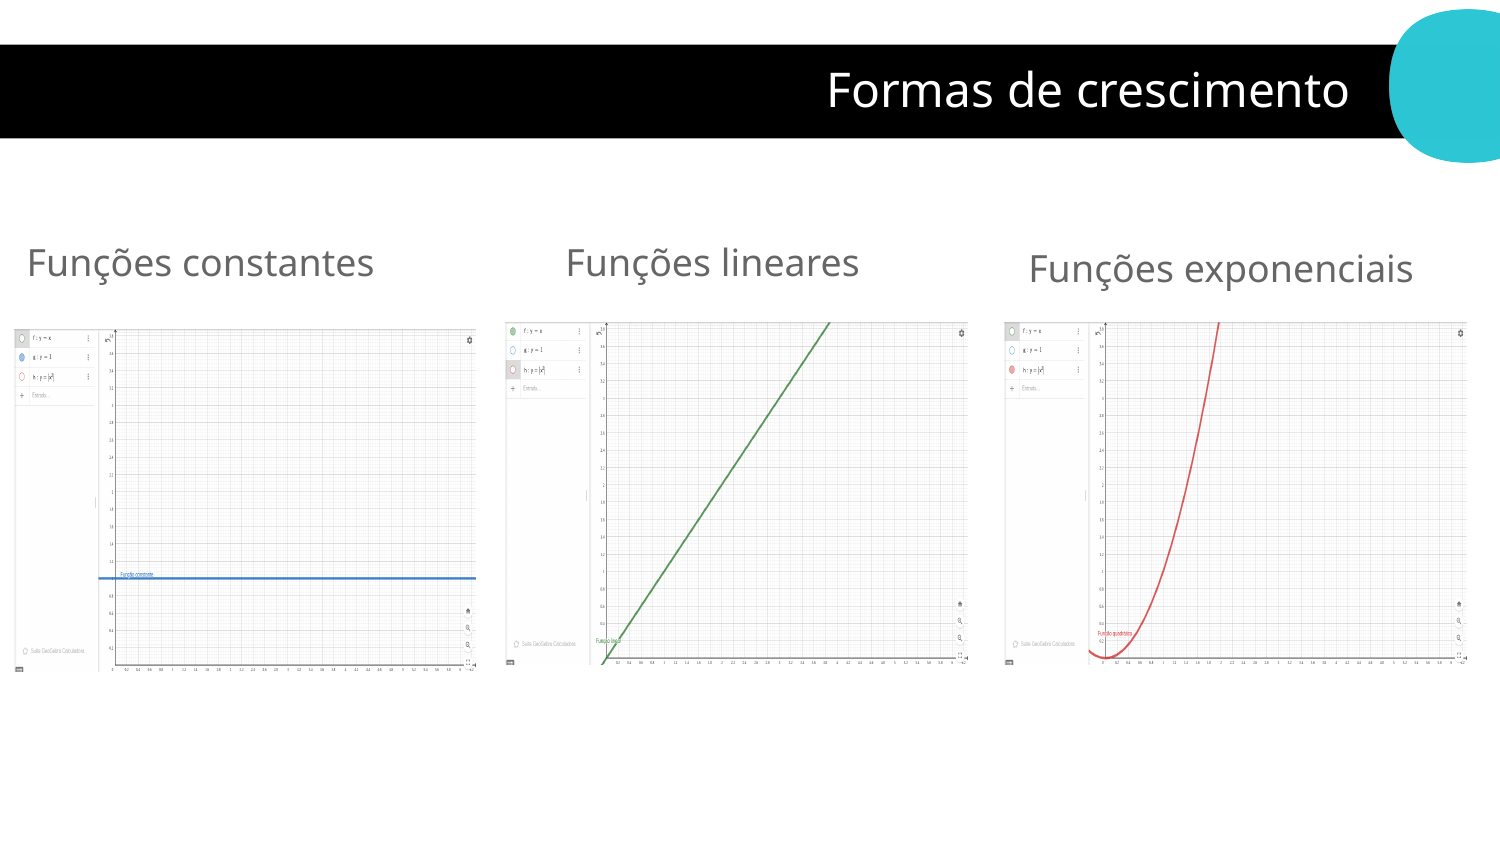

# Formas de crescimento
Funções constantes
Funções lineares
Funções exponenciais